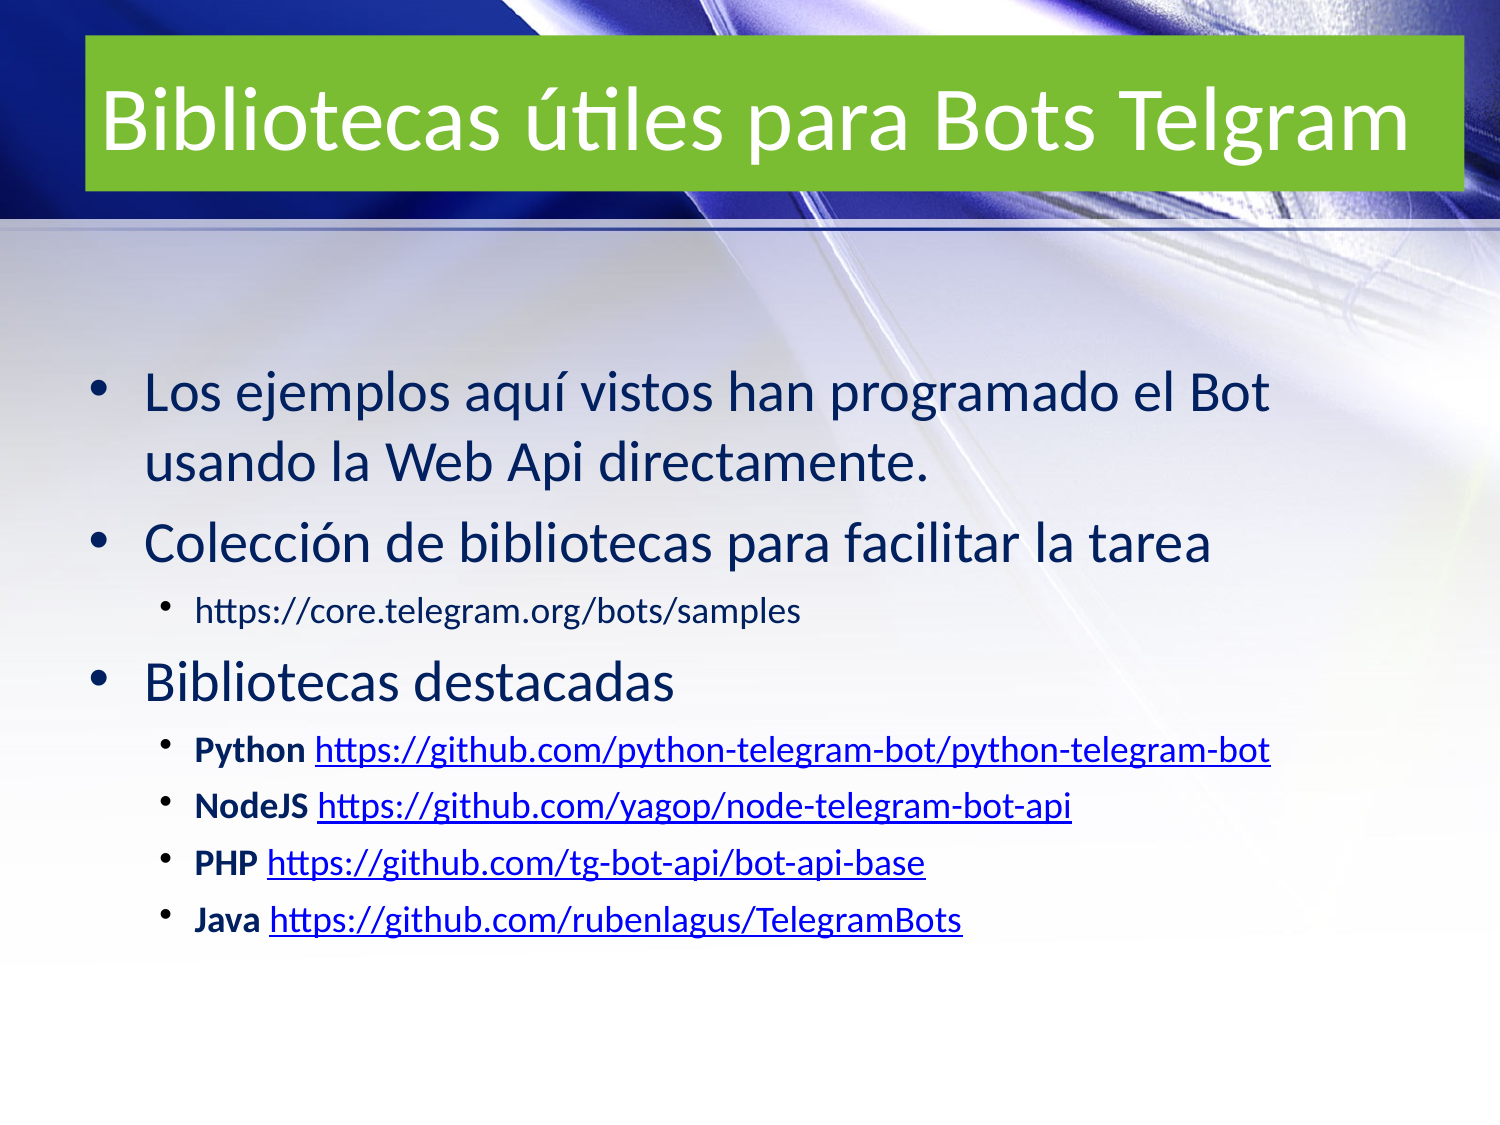

Bibliotecas útiles para Bots Telgram
Los ejemplos aquí vistos han programado el Bot usando la Web Api directamente.
Colección de bibliotecas para facilitar la tarea
https://core.telegram.org/bots/samples
Bibliotecas destacadas
Python https://github.com/python-telegram-bot/python-telegram-bot
NodeJS https://github.com/yagop/node-telegram-bot-api
PHP https://github.com/tg-bot-api/bot-api-base
Java https://github.com/rubenlagus/TelegramBots